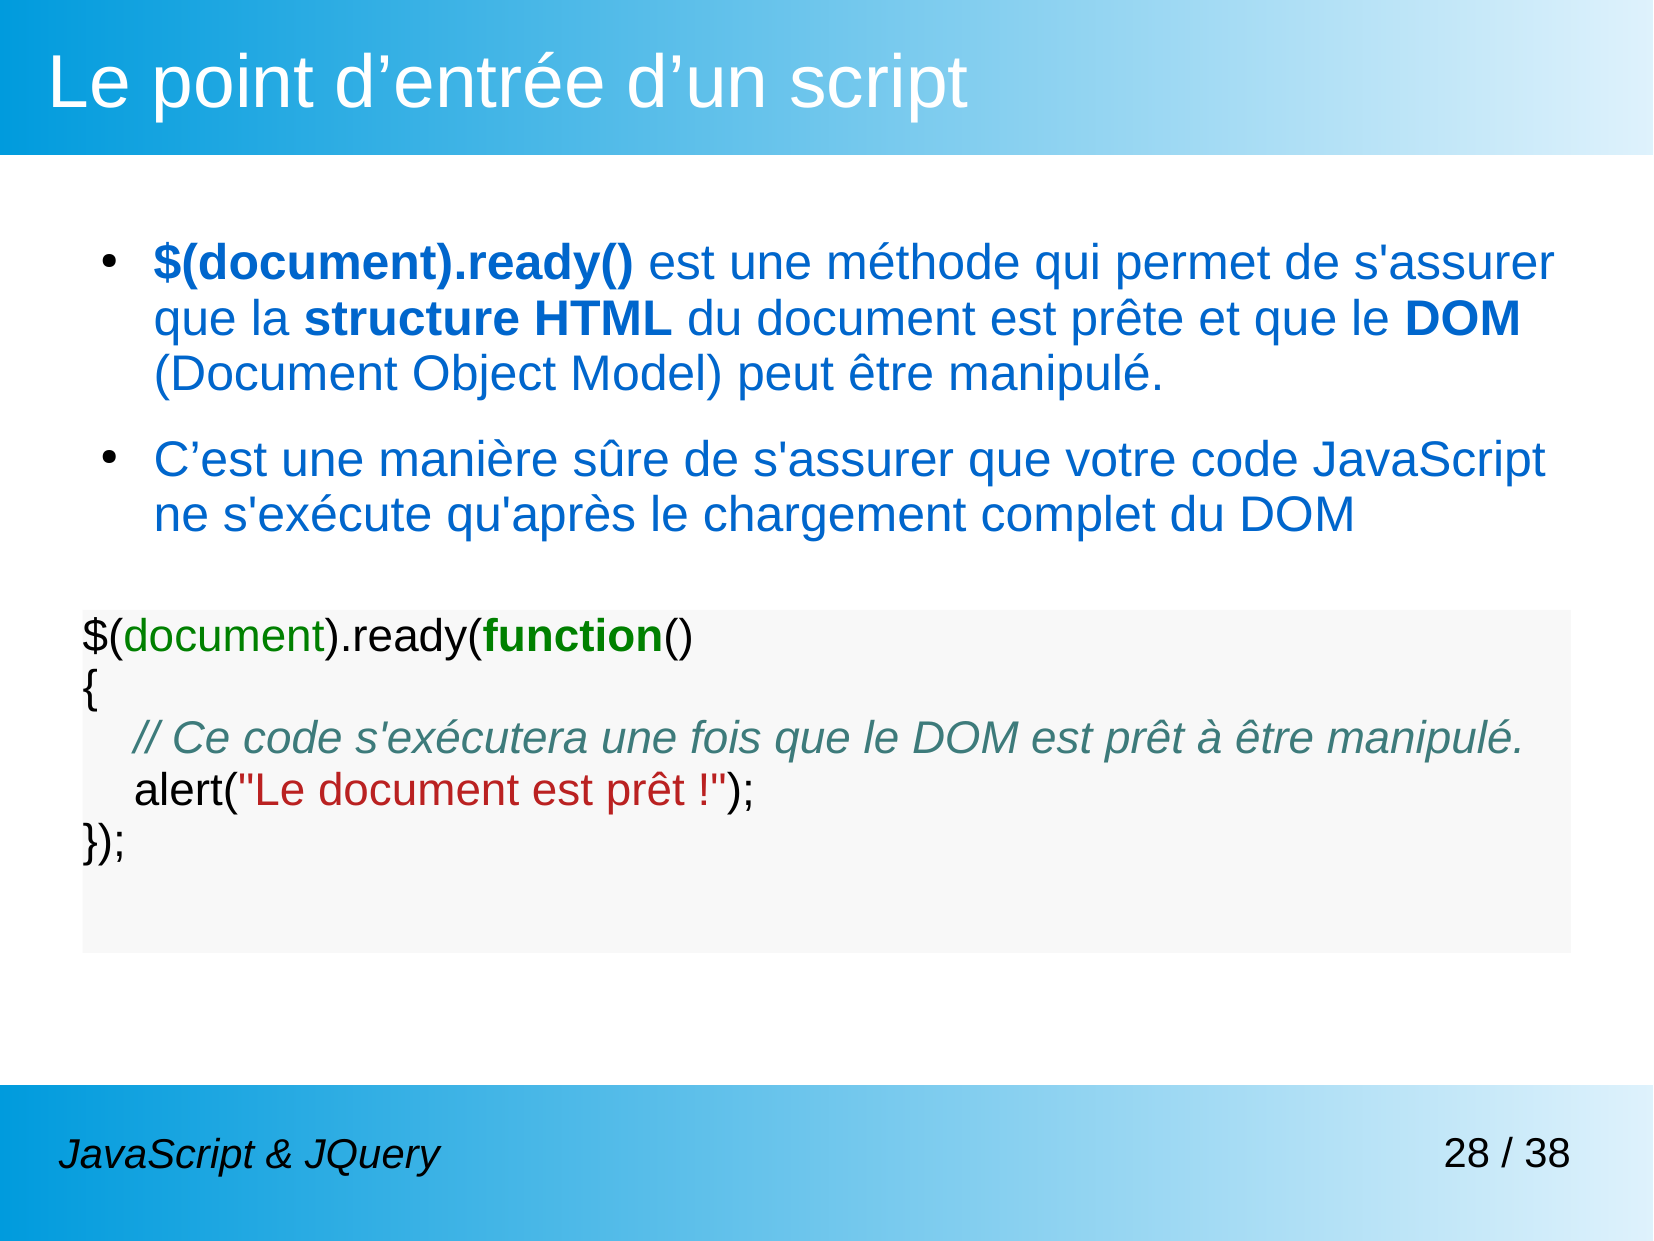

# Le point d’entrée d’un script
$(document).ready() est une méthode qui permet de s'assurer que la structure HTML du document est prête et que le DOM (Document Object Model) peut être manipulé.
C’est une manière sûre de s'assurer que votre code JavaScript ne s'exécute qu'après le chargement complet du DOM
$(document).ready(function()
{
 // Ce code s'exécutera une fois que le DOM est prêt à être manipulé.
 alert("Le document est prêt !");
});